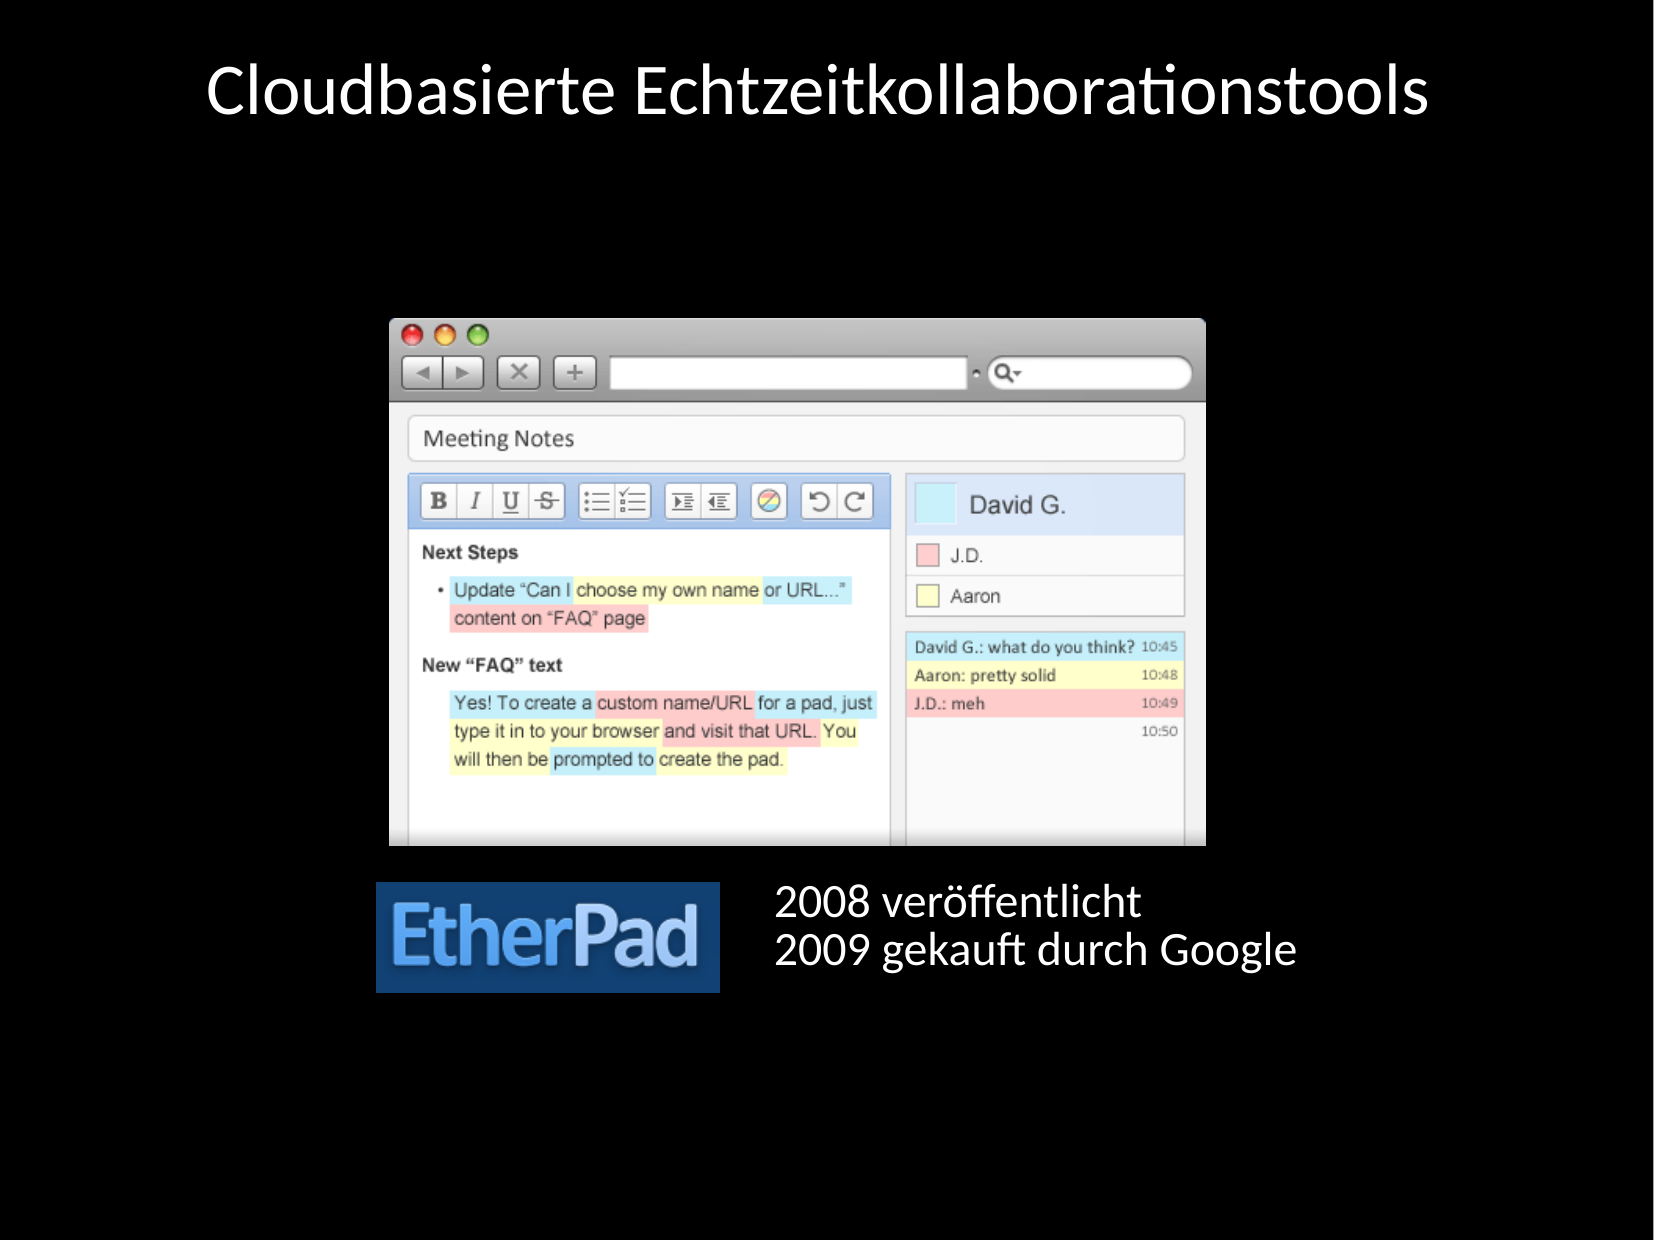

Cloudbasierte Echtzeitkollaborationstools
2008 veröffentlicht
2009 gekauft durch Google